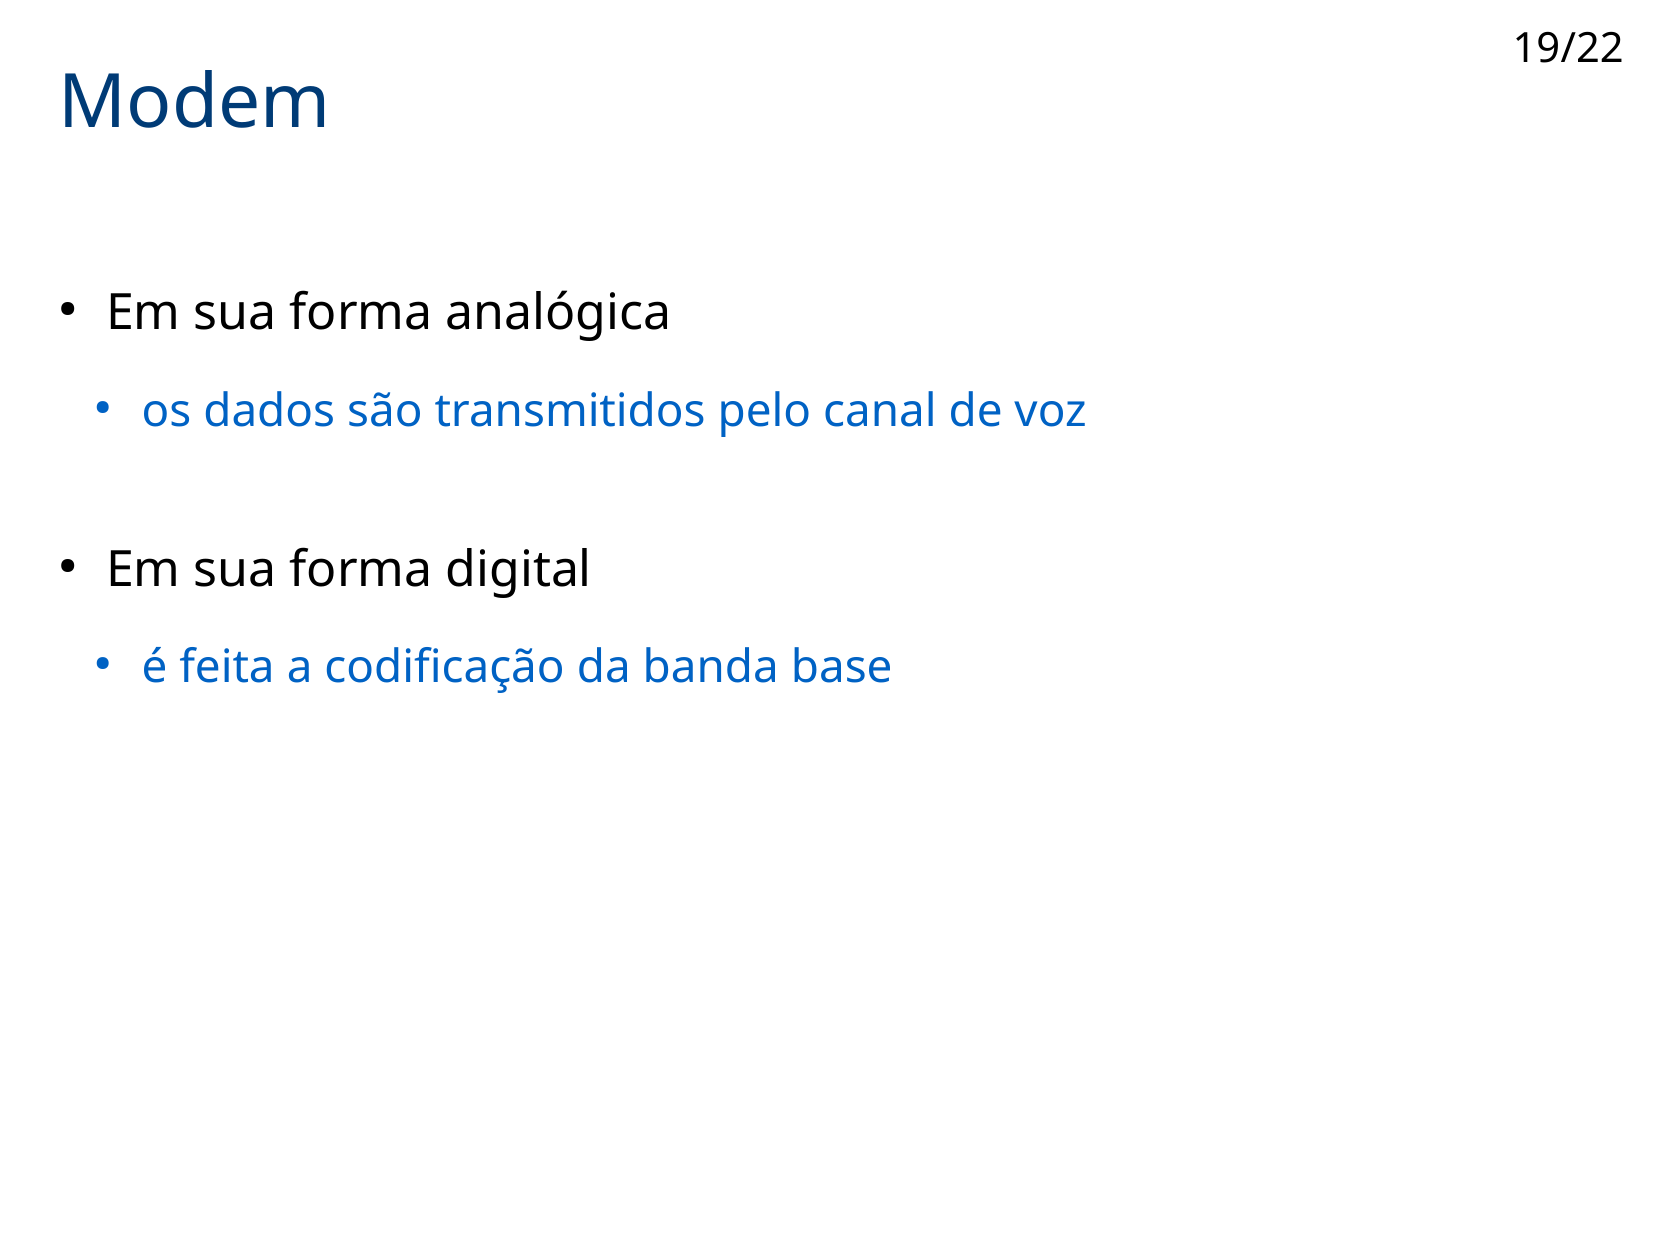

19
# Modem
Em sua forma analógica
os dados são transmitidos pelo canal de voz
Em sua forma digital
é feita a codificação da banda base